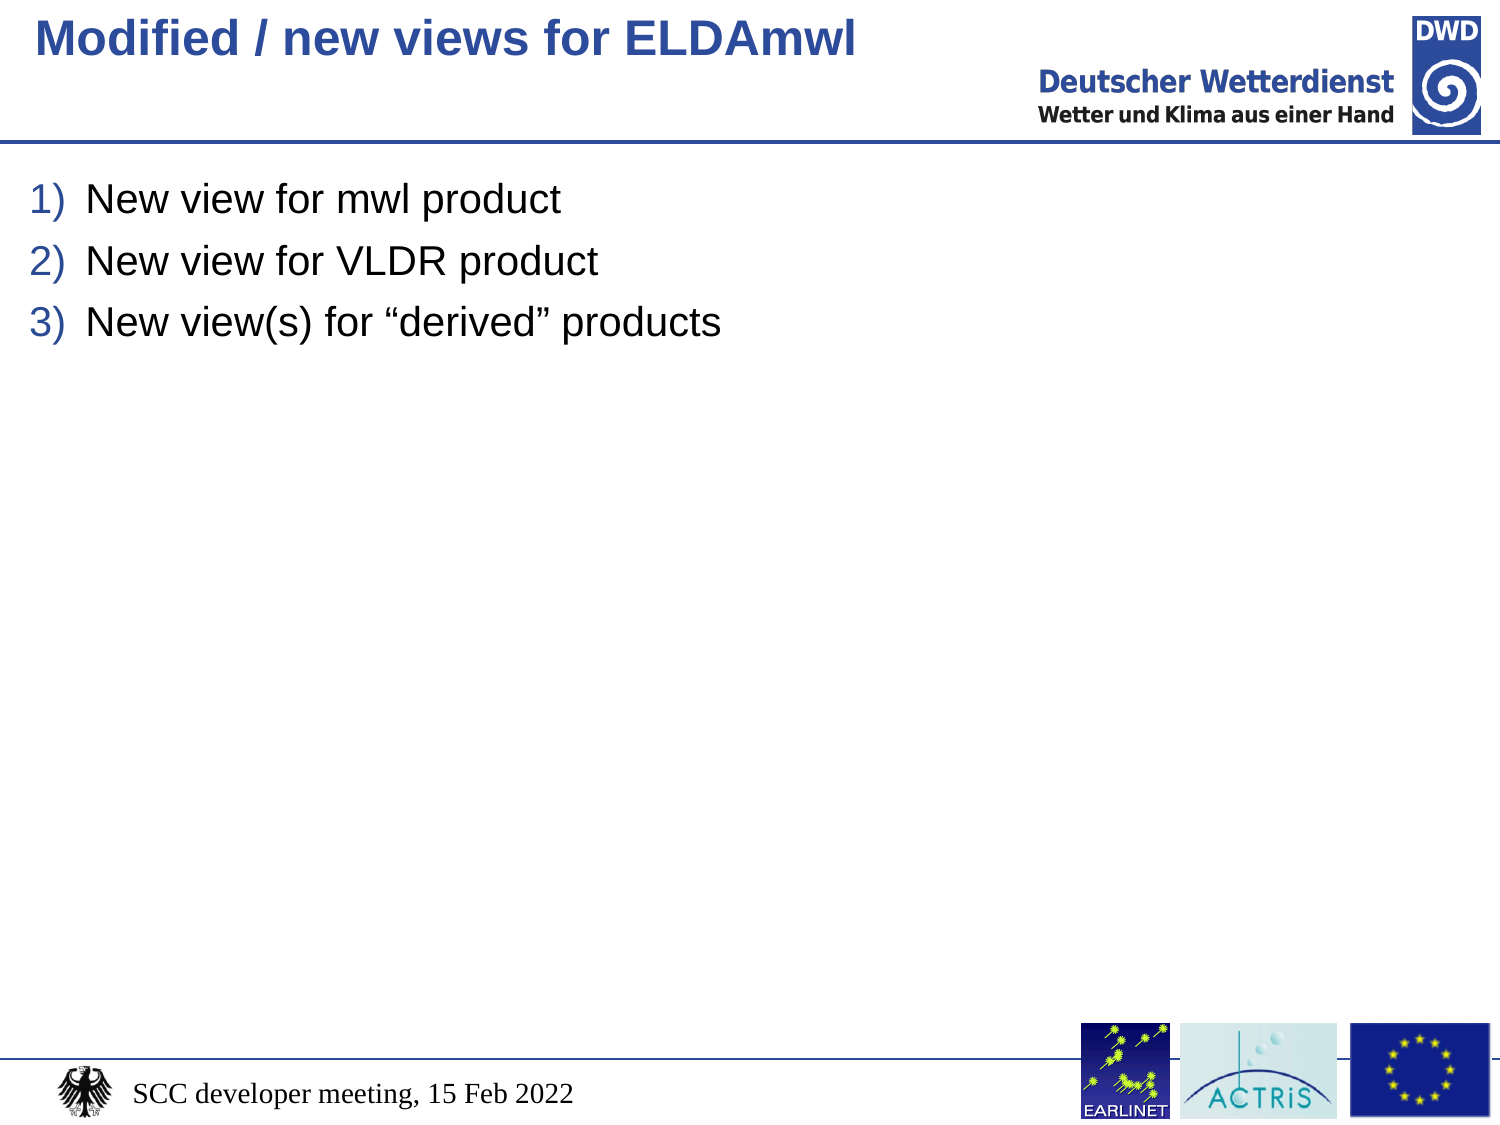

Modified / new views for ELDAmwl
New view for mwl product
New view for VLDR product
New view(s) for “derived” products